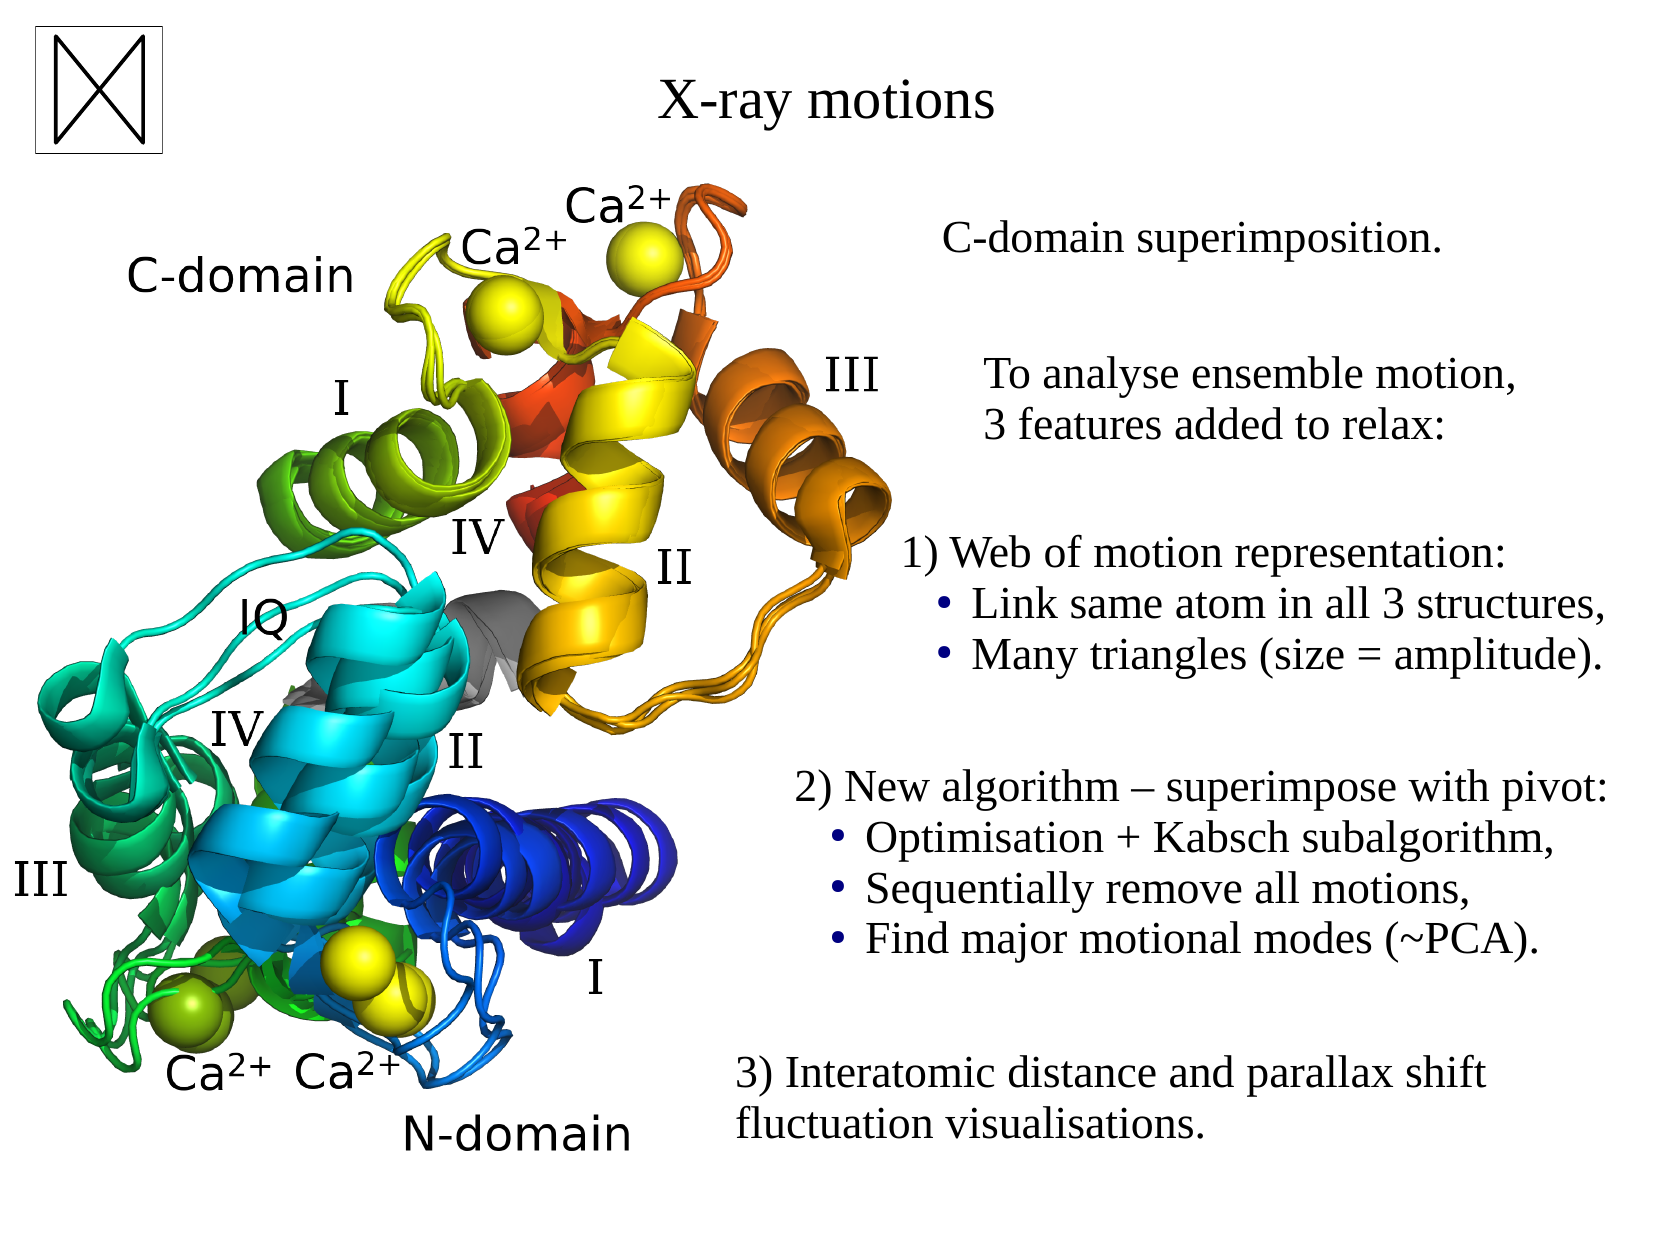

X-ray motions
C-domain superimposition.
To analyse ensemble motion, 3 features added to relax:
1) Web of motion representation:
Link same atom in all 3 structures,
Many triangles (size = amplitude).
2) New algorithm – superimpose with pivot:
Optimisation + Kabsch subalgorithm,
Sequentially remove all motions,
Find major motional modes (~PCA).
3) Interatomic distance and parallax shift fluctuation visualisations.